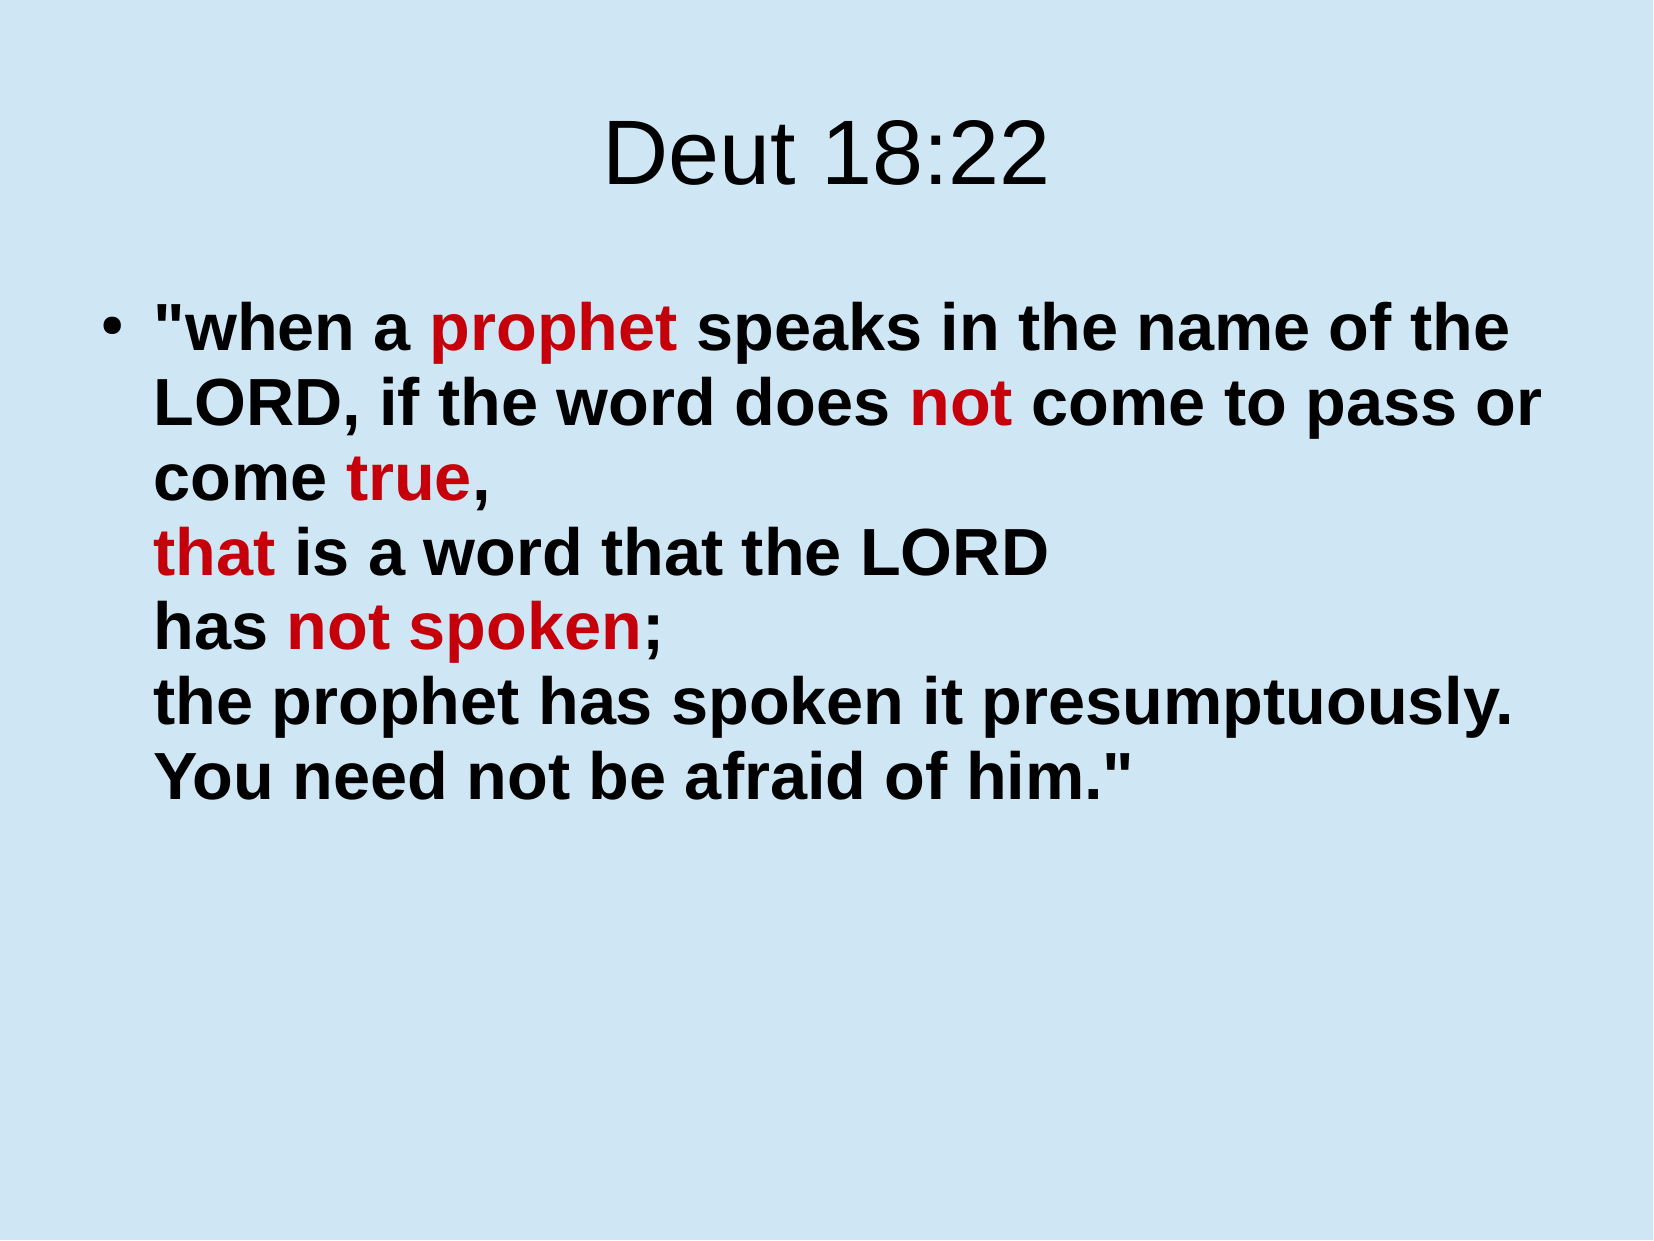

# Deut 18:22
"when a prophet speaks in the name of the LORD, if the word does not come to pass or come true,
that is a word that the LORD
has not spoken;
the prophet has spoken it presumptuously. You need not be afraid of him."